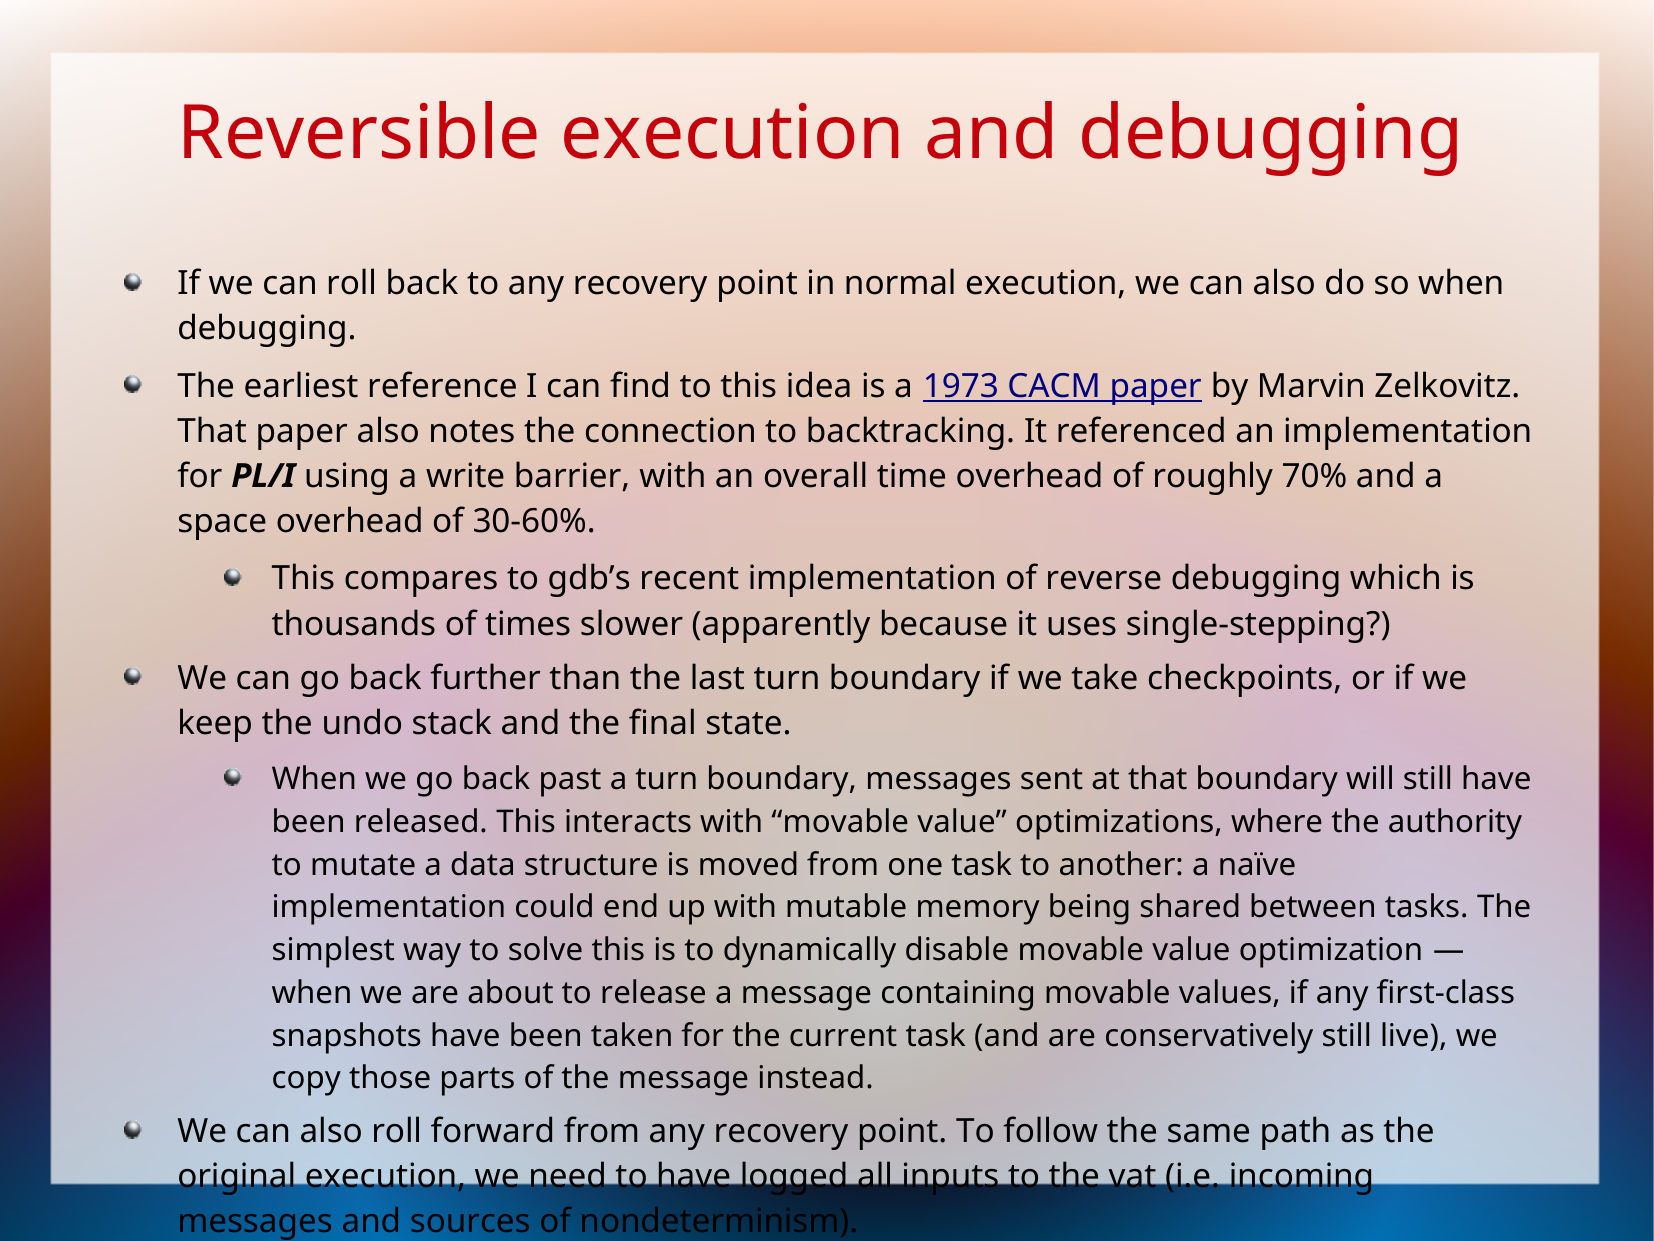

# Reversible execution and debugging
If we can roll back to any recovery point in normal execution, we can also do so when debugging.
The earliest reference I can find to this idea is a 1973 CACM paper by Marvin Zelkovitz. That paper also notes the connection to backtracking. It referenced an implementation for PL/I using a write barrier, with an overall time overhead of roughly 70% and a space overhead of 30-60%.
This compares to gdb’s recent implementation of reverse debugging which is thousands of times slower (apparently because it uses single-stepping?)
We can go back further than the last turn boundary if we take checkpoints, or if we keep the undo stack and the final state.
When we go back past a turn boundary, messages sent at that boundary will still have been released. This interacts with “movable value” optimizations, where the authority to mutate a data structure is moved from one task to another: a naïve implementation could end up with mutable memory being shared between tasks. The simplest way to solve this is to dynamically disable movable value optimization — when we are about to release a message containing movable values, if any first-class snapshots have been taken for the current task (and are conservatively still live), we copy those parts of the message instead.
We can also roll forward from any recovery point. To follow the same path as the original execution, we need to have logged all inputs to the vat (i.e. incoming messages and sources of nondeterminism).
We can potentially reify checkpoints and replay logs and expose them to applications.